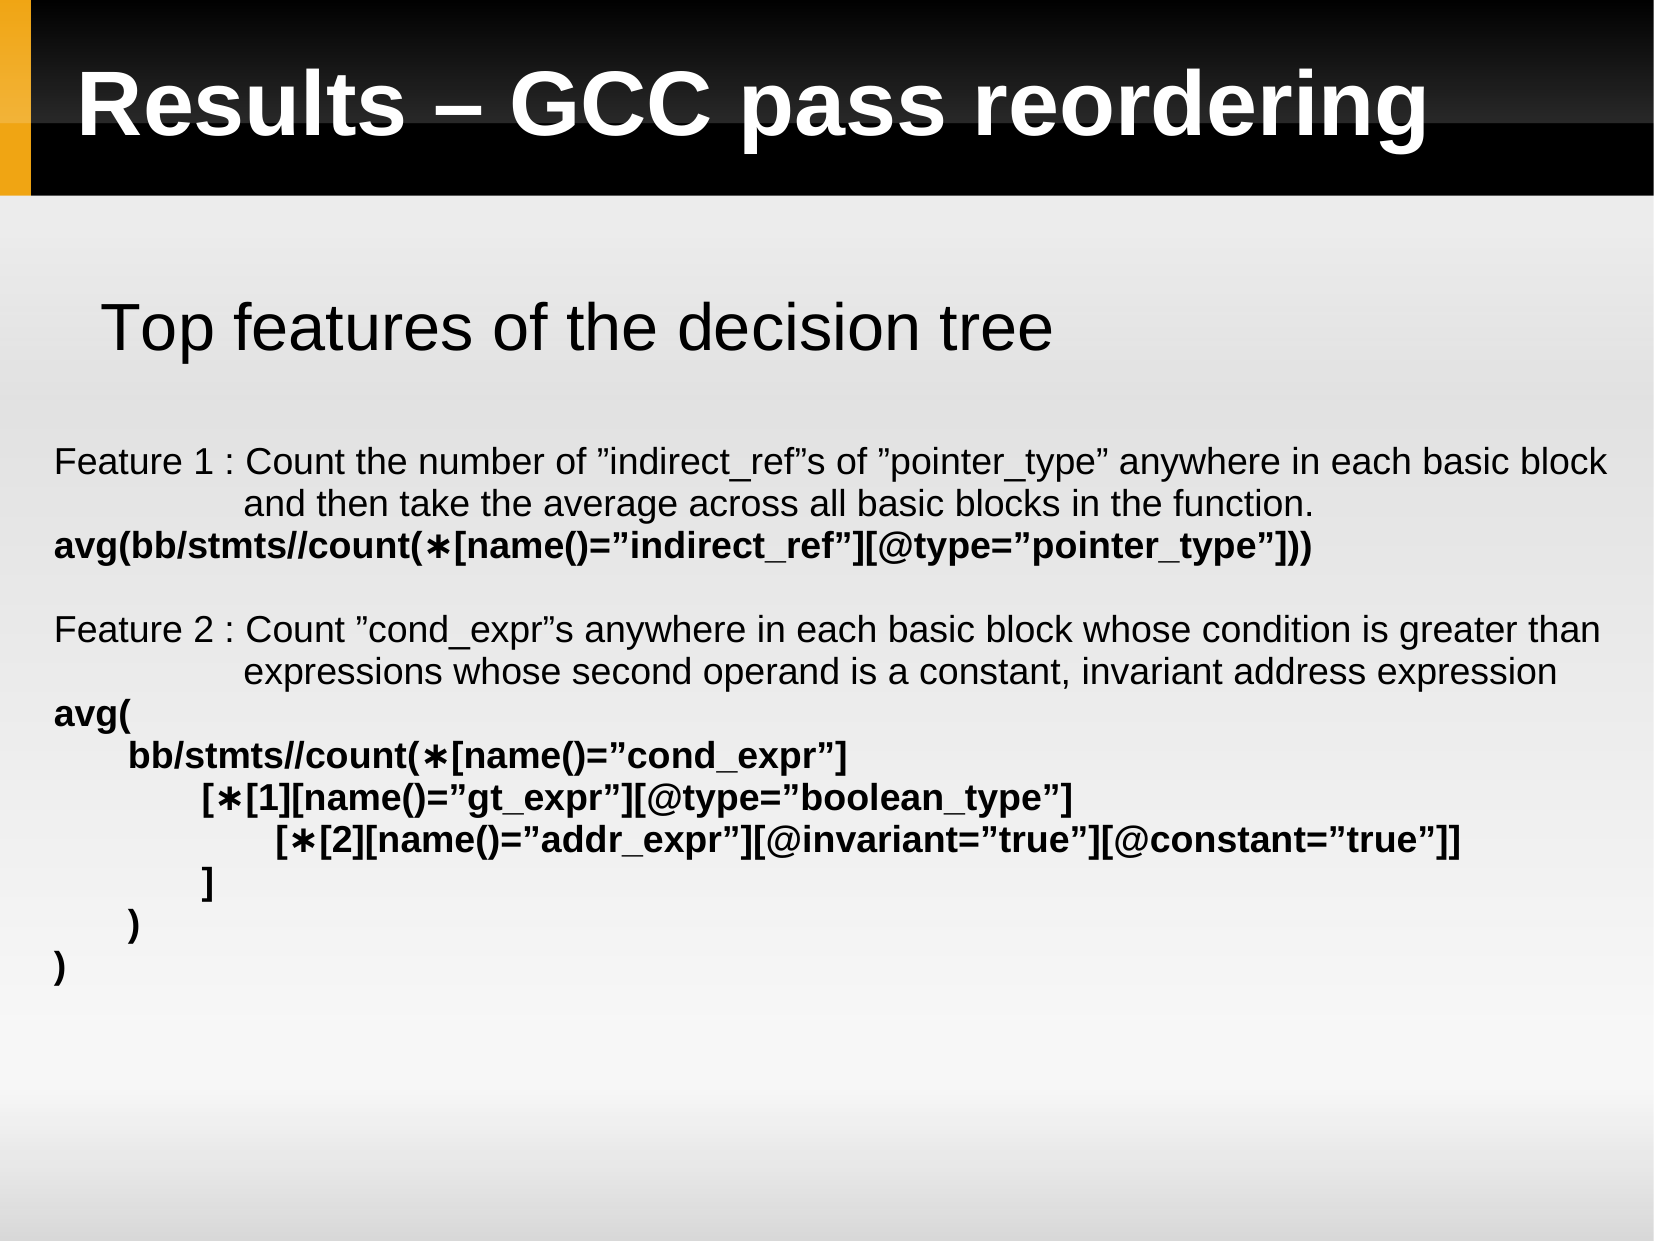

# Results – GCC pass reordering
Top features of the decision tree
Feature 1 : Count the number of ”indirect_ref”s of ”pointer_type” anywhere in each basic block 		 and then take the average across all basic blocks in the function.
avg(bb/stmts//count(∗[name()=”indirect_ref”][@type=”pointer_type”]))
Feature 2 : Count ”cond_expr”s anywhere in each basic block whose condition is greater than 		 expressions whose second operand is a constant, invariant address expression
avg(
	bb/stmts//count(∗[name()=”cond_expr”]
		[∗[1][name()=”gt_expr”][@type=”boolean_type”]
			[∗[2][name()=”addr_expr”][@invariant=”true”][@constant=”true”]]
		]
	)
)